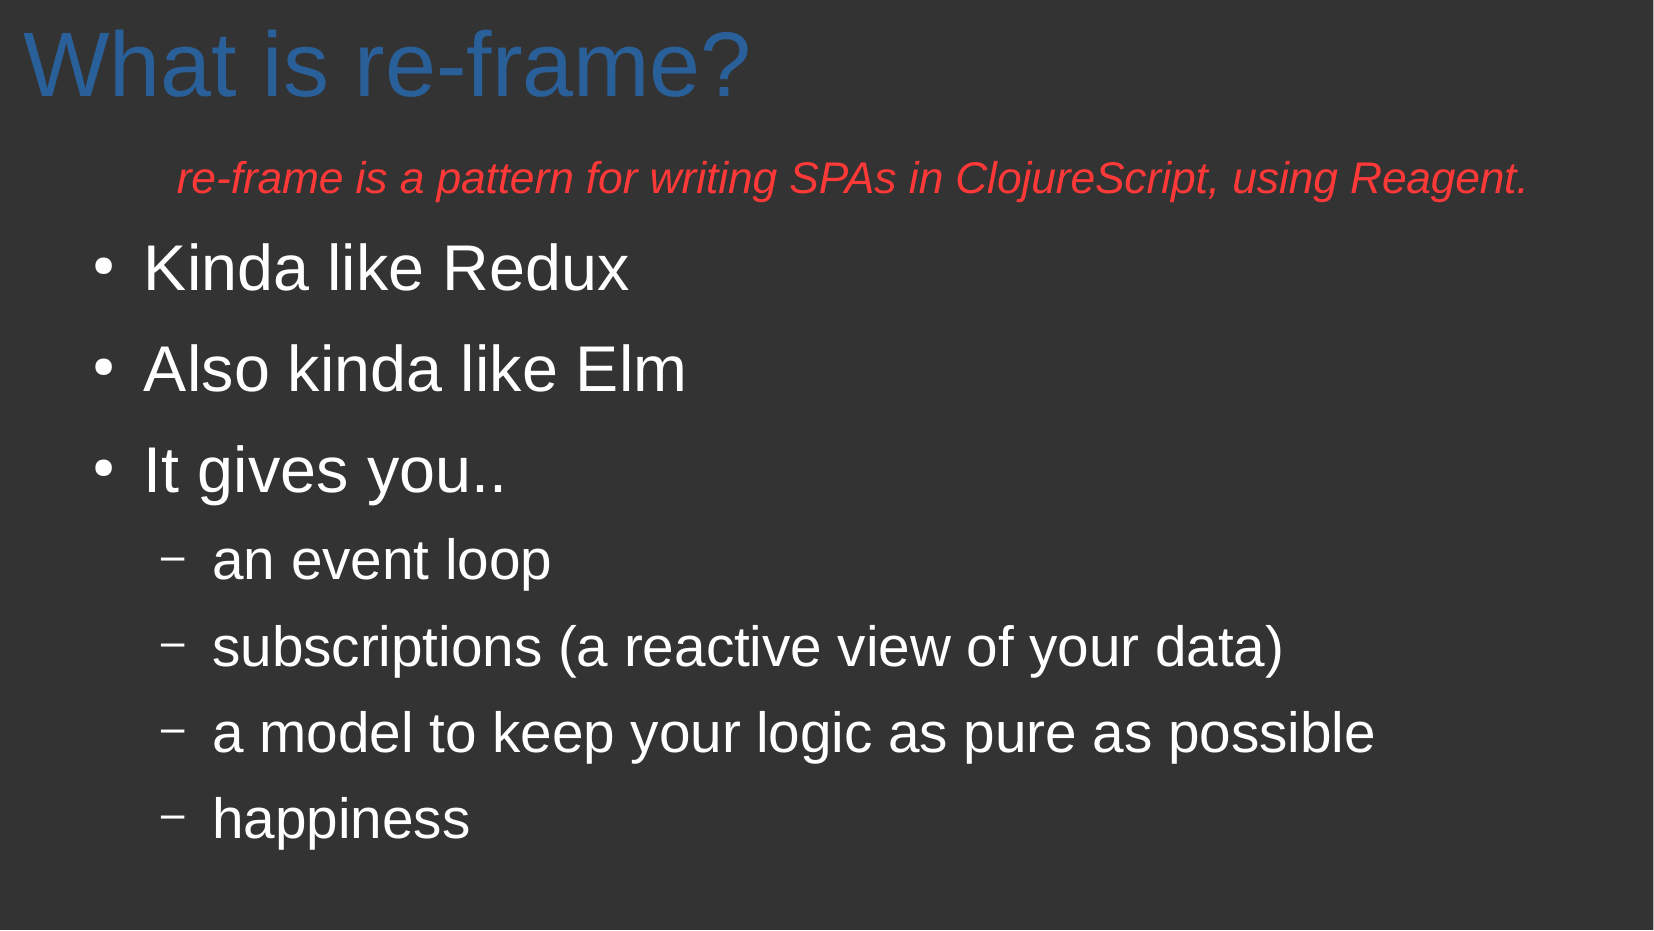

# What is re-frame?
re-frame is a pattern for writing SPAs in ClojureScript, using Reagent.
Kinda like Redux
Also kinda like Elm
It gives you..
an event loop
subscriptions (a reactive view of your data)
a model to keep your logic as pure as possible
happiness